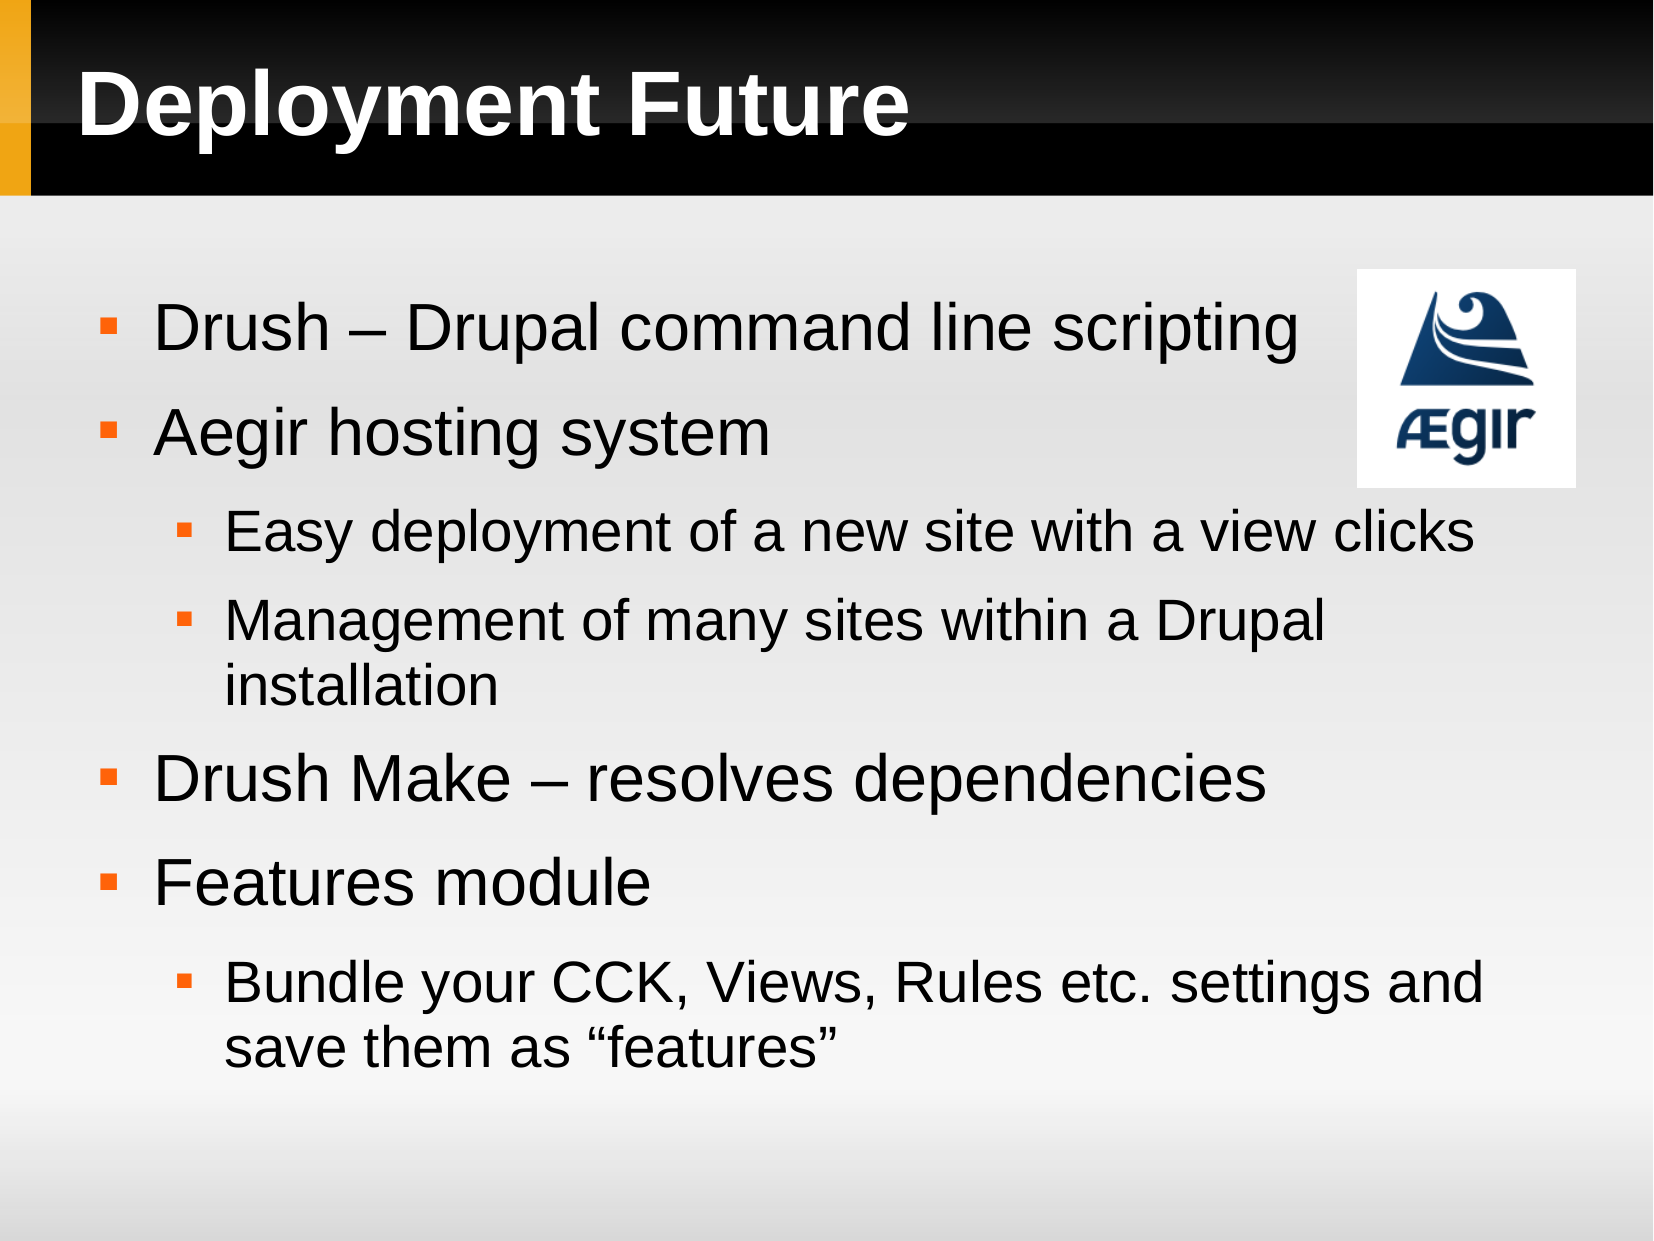

# Deployment Future
Drush – Drupal command line scripting
Aegir hosting system
Easy deployment of a new site with a view clicks
Management of many sites within a Drupal installation
Drush Make – resolves dependencies
Features module
Bundle your CCK, Views, Rules etc. settings and save them as “features”